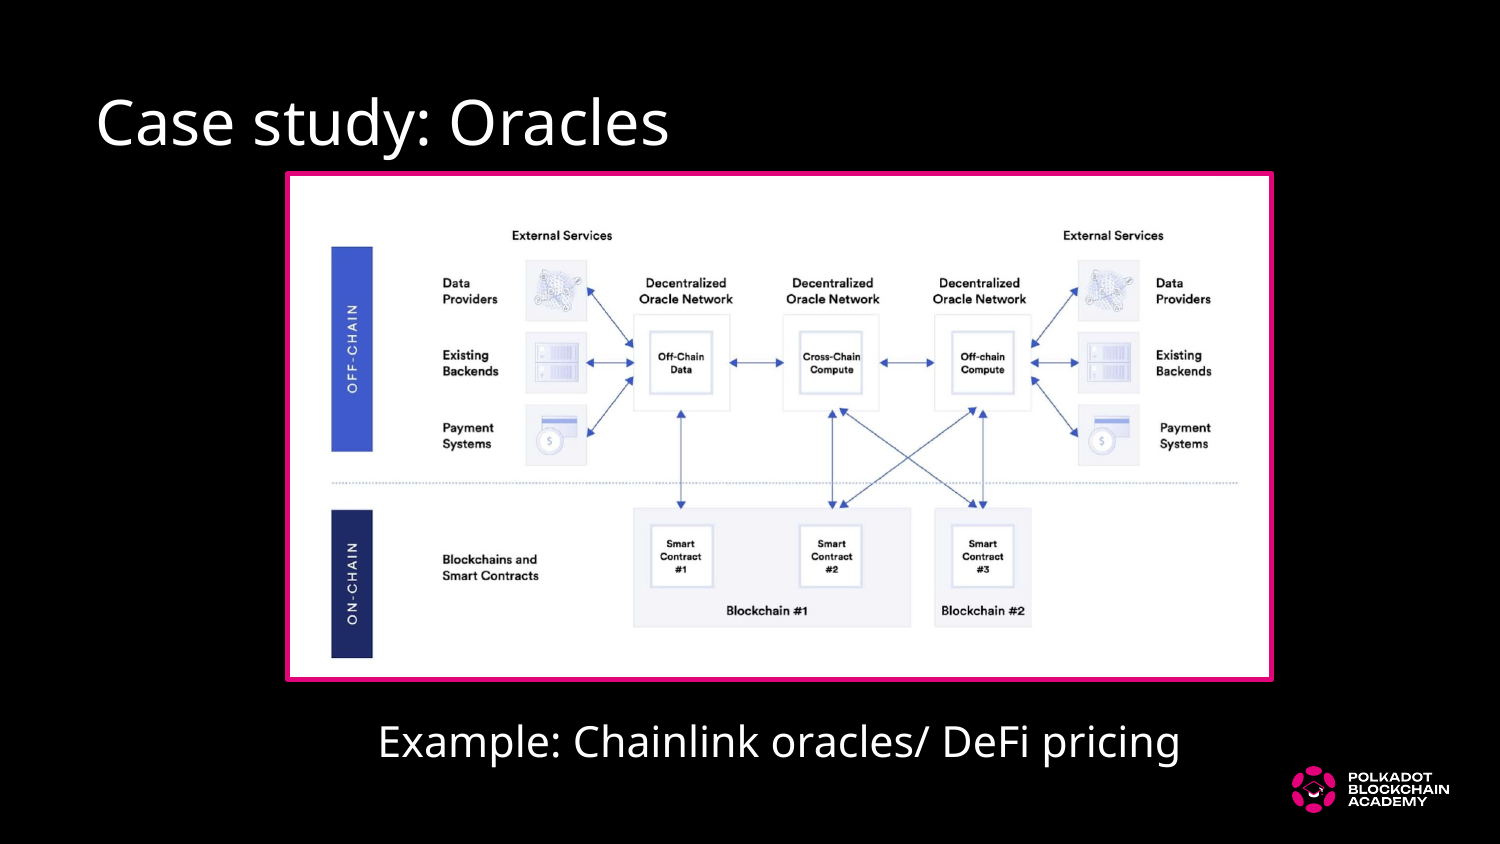

# Case study: Oracles
Example: Chainlink oracles/ DeFi pricing